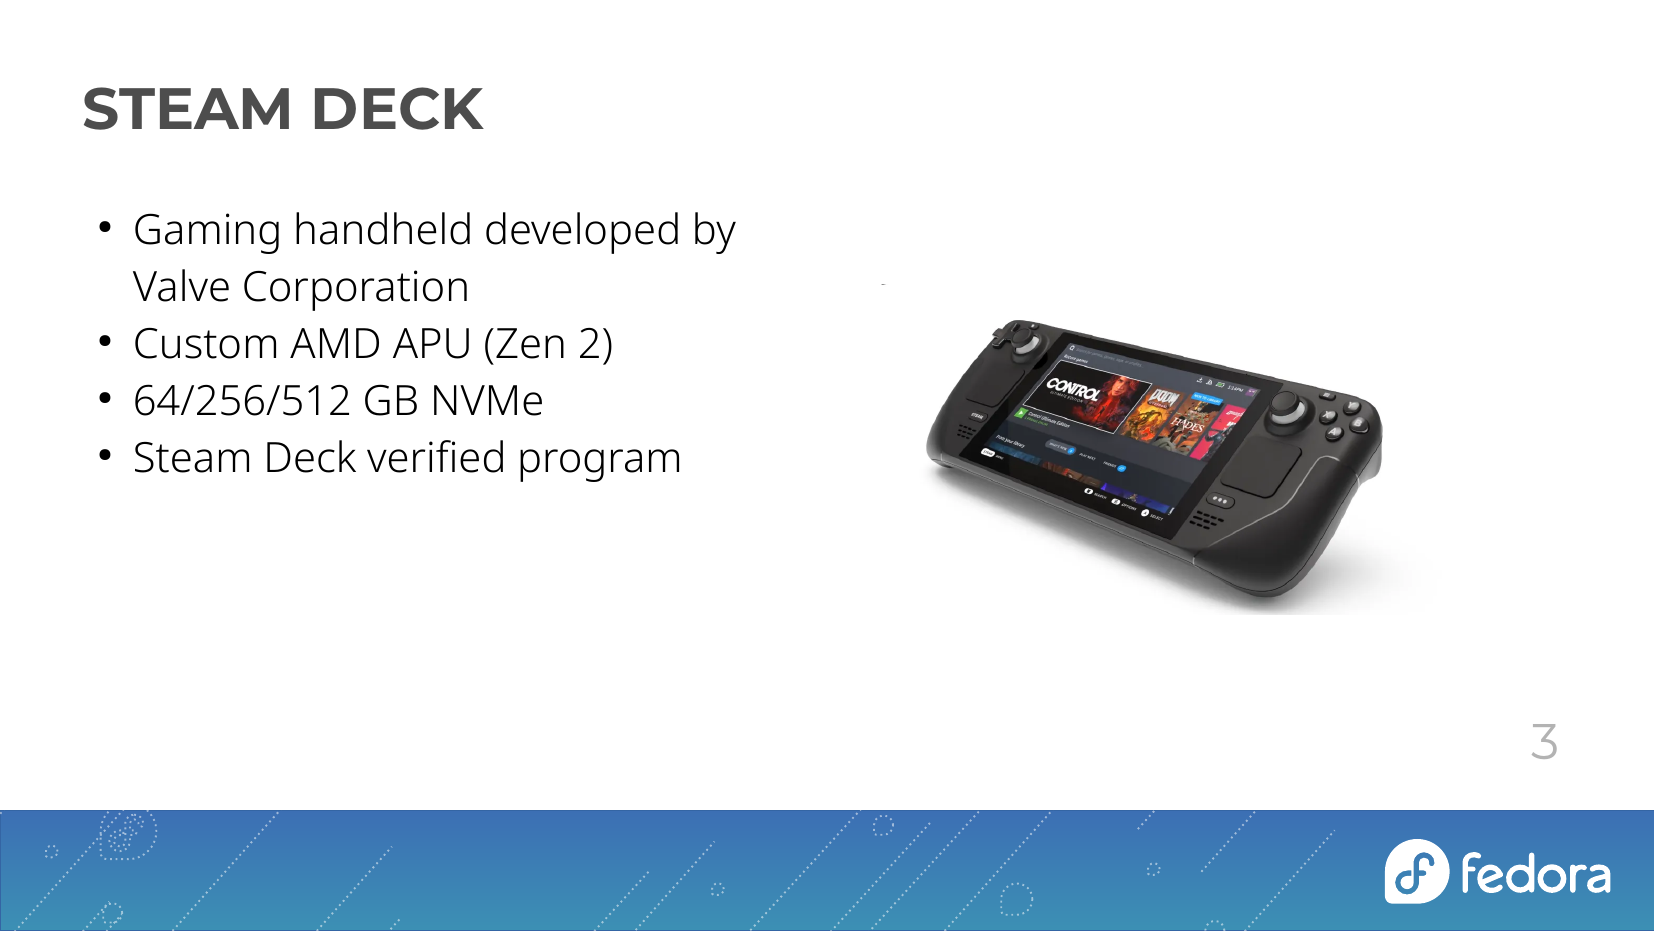

# Steam Deck
Gaming handheld developed by Valve Corporation
Custom AMD APU (Zen 2)
64/256/512 GB NVMe
Steam Deck verified program
3